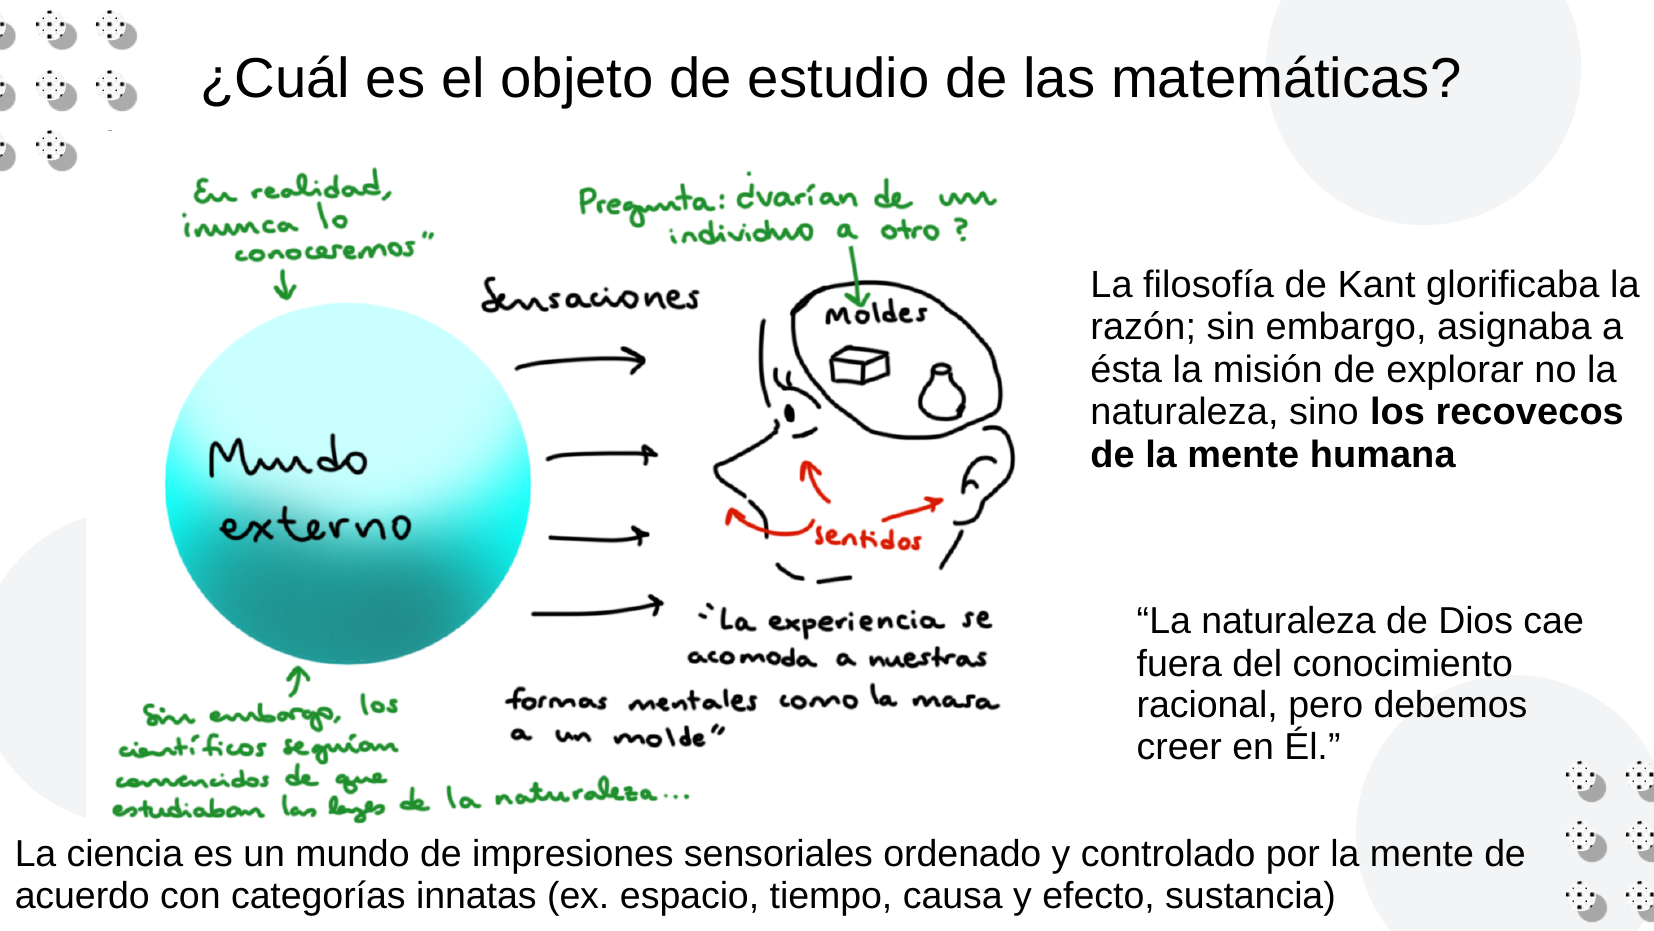

# ¿Cuál es el objeto de estudio de las matemáticas?
La filosofía de Kant glorificaba la razón; sin embargo, asignaba a ésta la misión de explorar no la naturaleza, sino los recovecos de la mente humana
“La naturaleza de Dios cae fuera del conocimiento racional, pero debemos creer en Él.”
La ciencia es un mundo de impresiones sensoriales ordenado y controlado por la mente de acuerdo con categorías innatas (ex. espacio, tiempo, causa y efecto, sustancia)